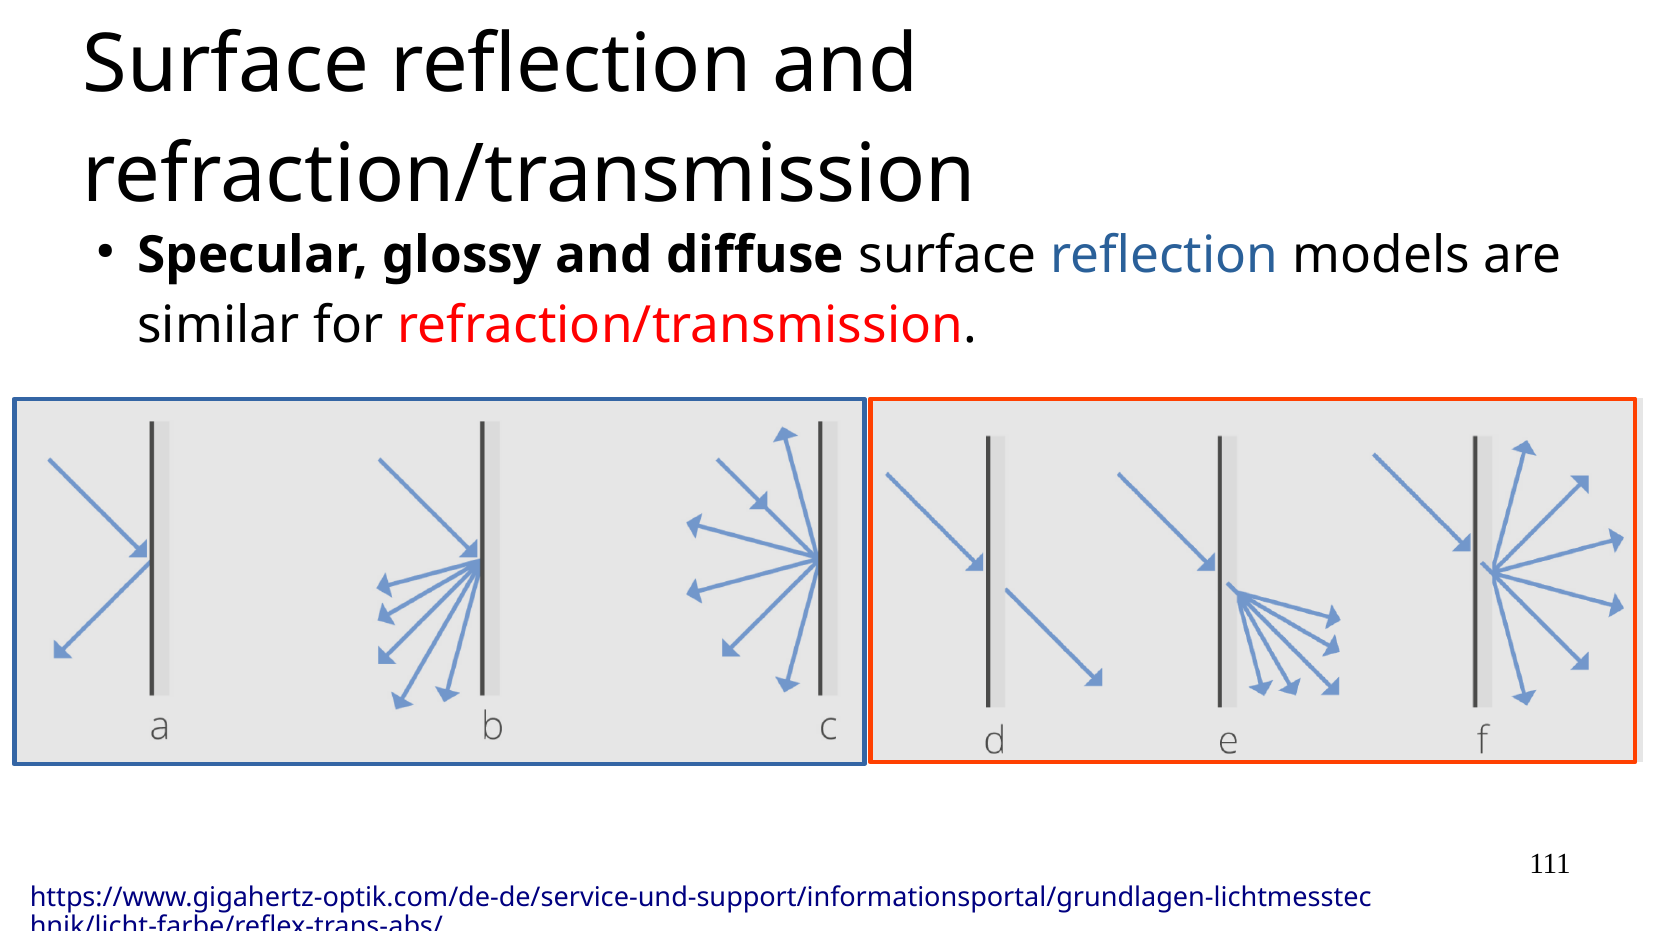

# Surface reflection and refraction/transmission
Specular, glossy and diffuse surface reflection models are similar for refraction/transmission.
111
https://www.gigahertz-optik.com/de-de/service-und-support/informationsportal/grundlagen-lichtmesstechnik/licht-farbe/reflex-trans-abs/